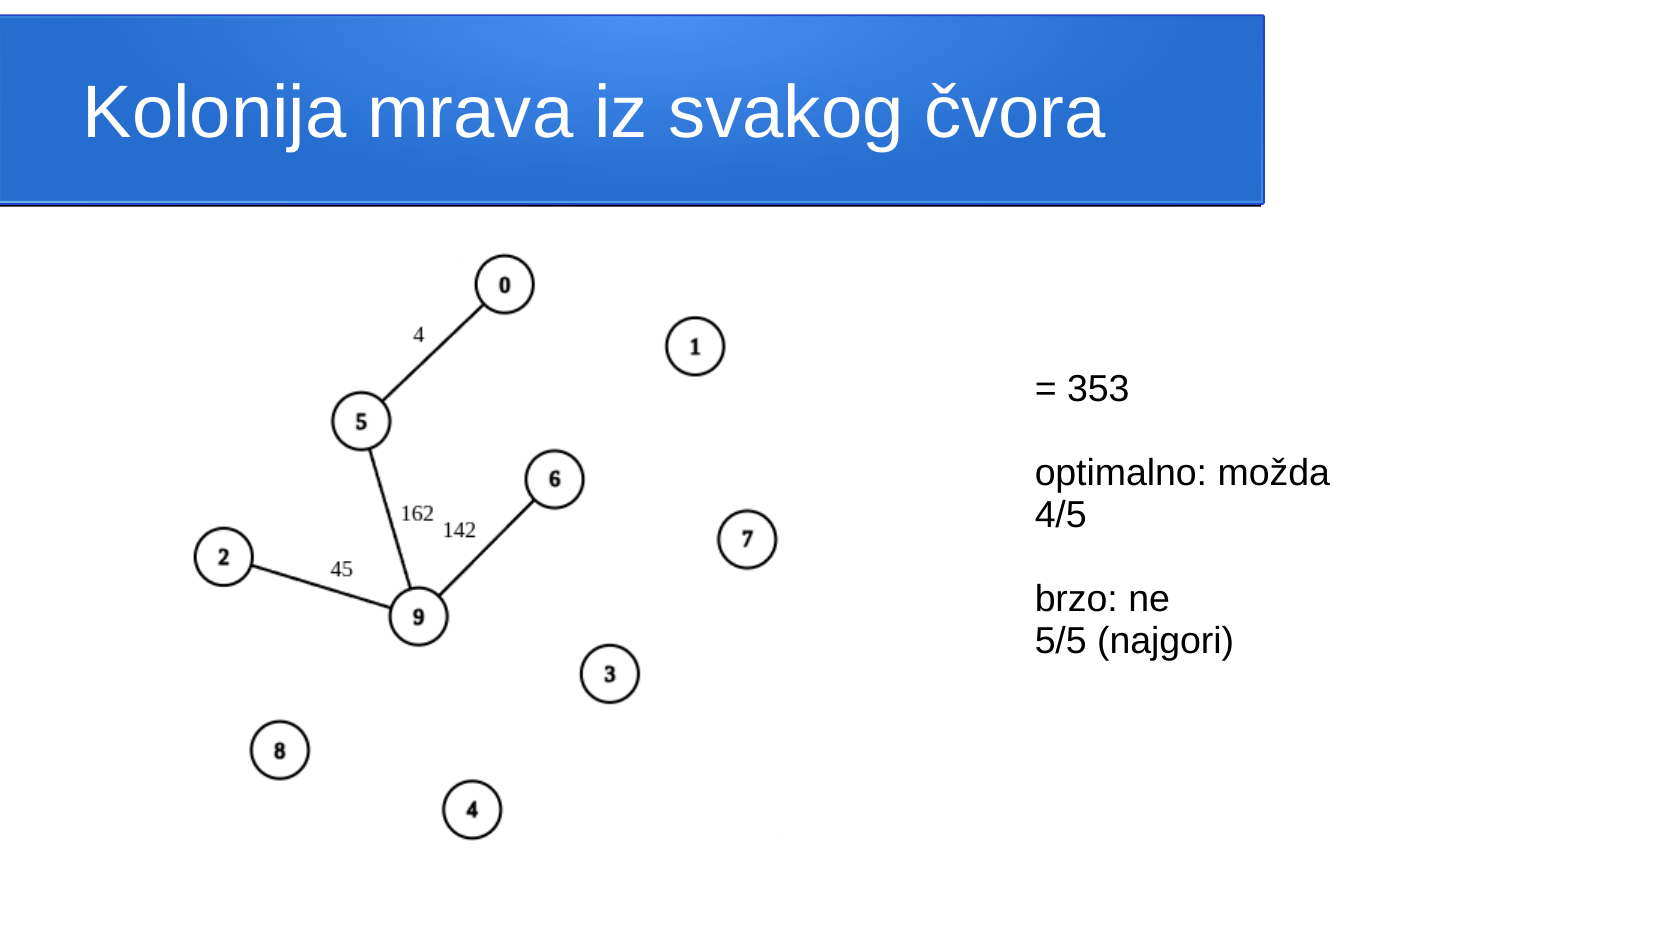

# Kolonija mrava iz svakog čvora
= 353
optimalno: možda
4/5
brzo: ne
5/5 (najgori)